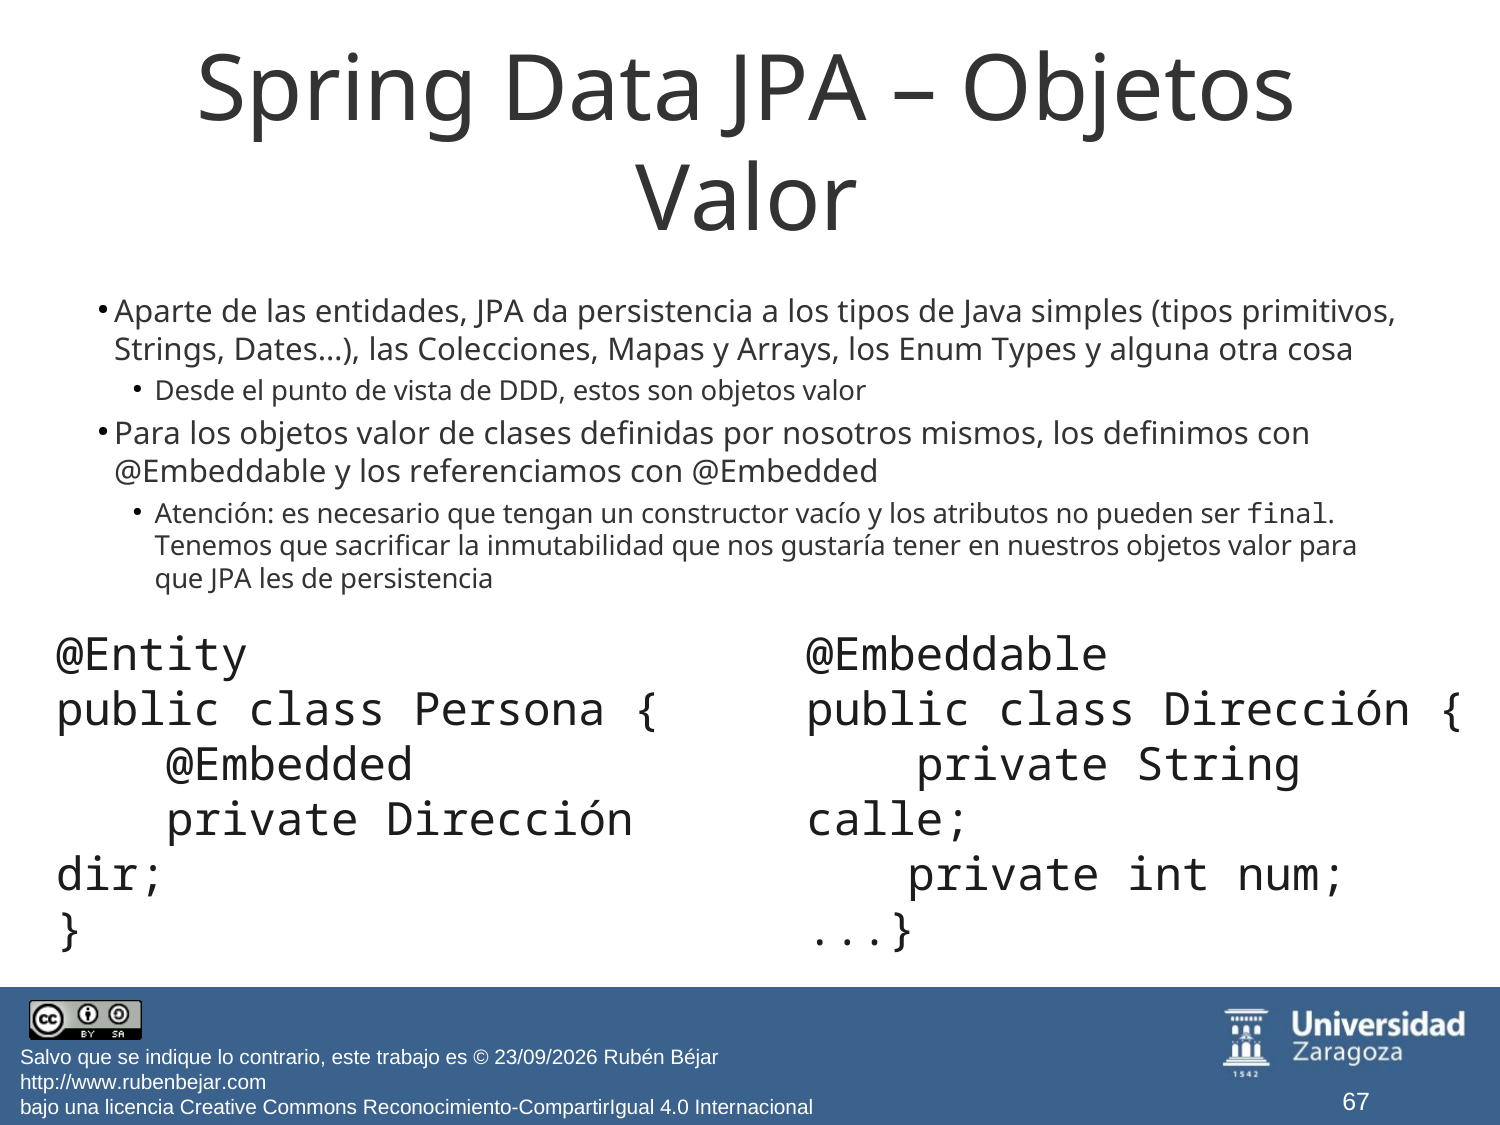

# Spring Data JPA – Objetos Valor
Aparte de las entidades, JPA da persistencia a los tipos de Java simples (tipos primitivos, Strings, Dates…), las Colecciones, Mapas y Arrays, los Enum Types y alguna otra cosa
Desde el punto de vista de DDD, estos son objetos valor
Para los objetos valor de clases definidas por nosotros mismos, los definimos con @Embeddable y los referenciamos con @Embedded
Atención: es necesario que tengan un constructor vacío y los atributos no pueden ser final. Tenemos que sacrificar la inmutabilidad que nos gustaría tener en nuestros objetos valor para que JPA les de persistencia
@Entity
public class Persona {
 @Embedded
 private Dirección dir;
}
@Embeddable
public class Dirección {
 private String calle;
	 private int num;
...}